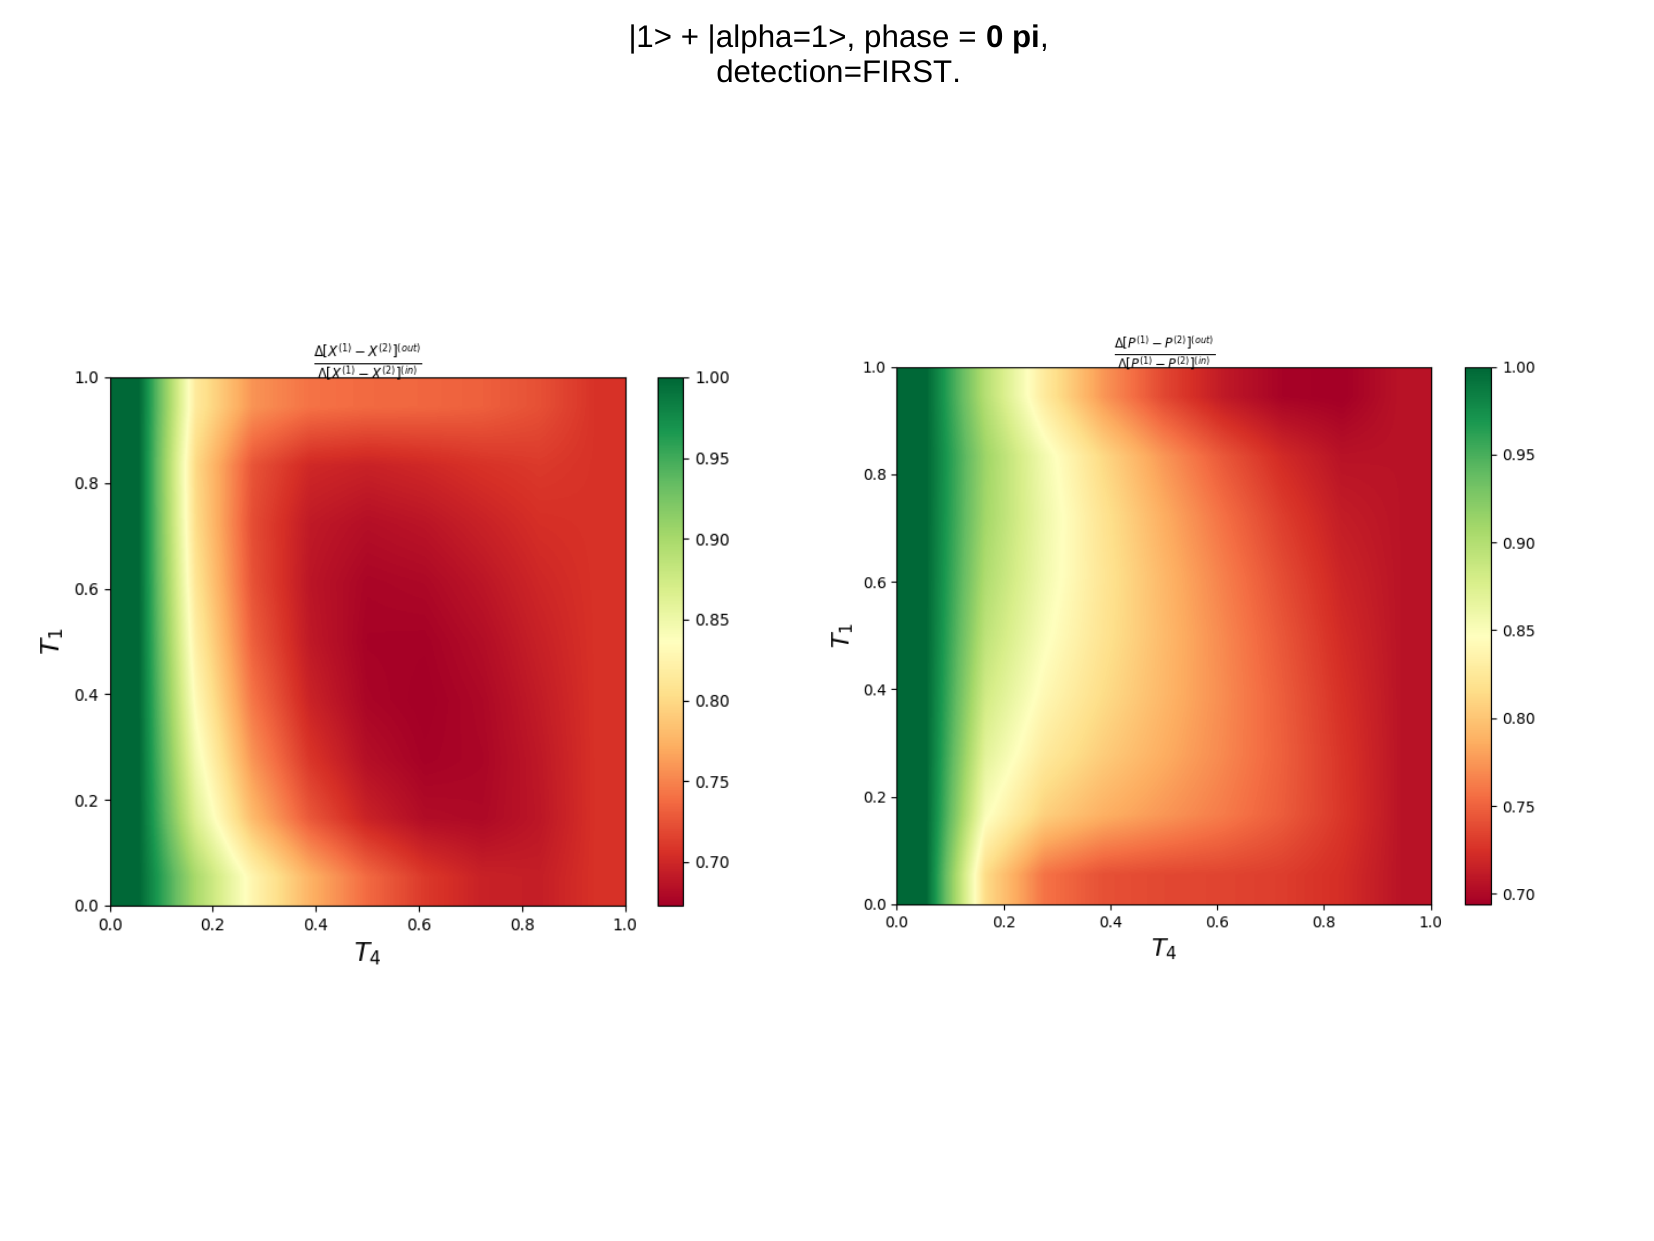

# |1> + |alpha=1>, phase = 0 pi, detection=FIRST.